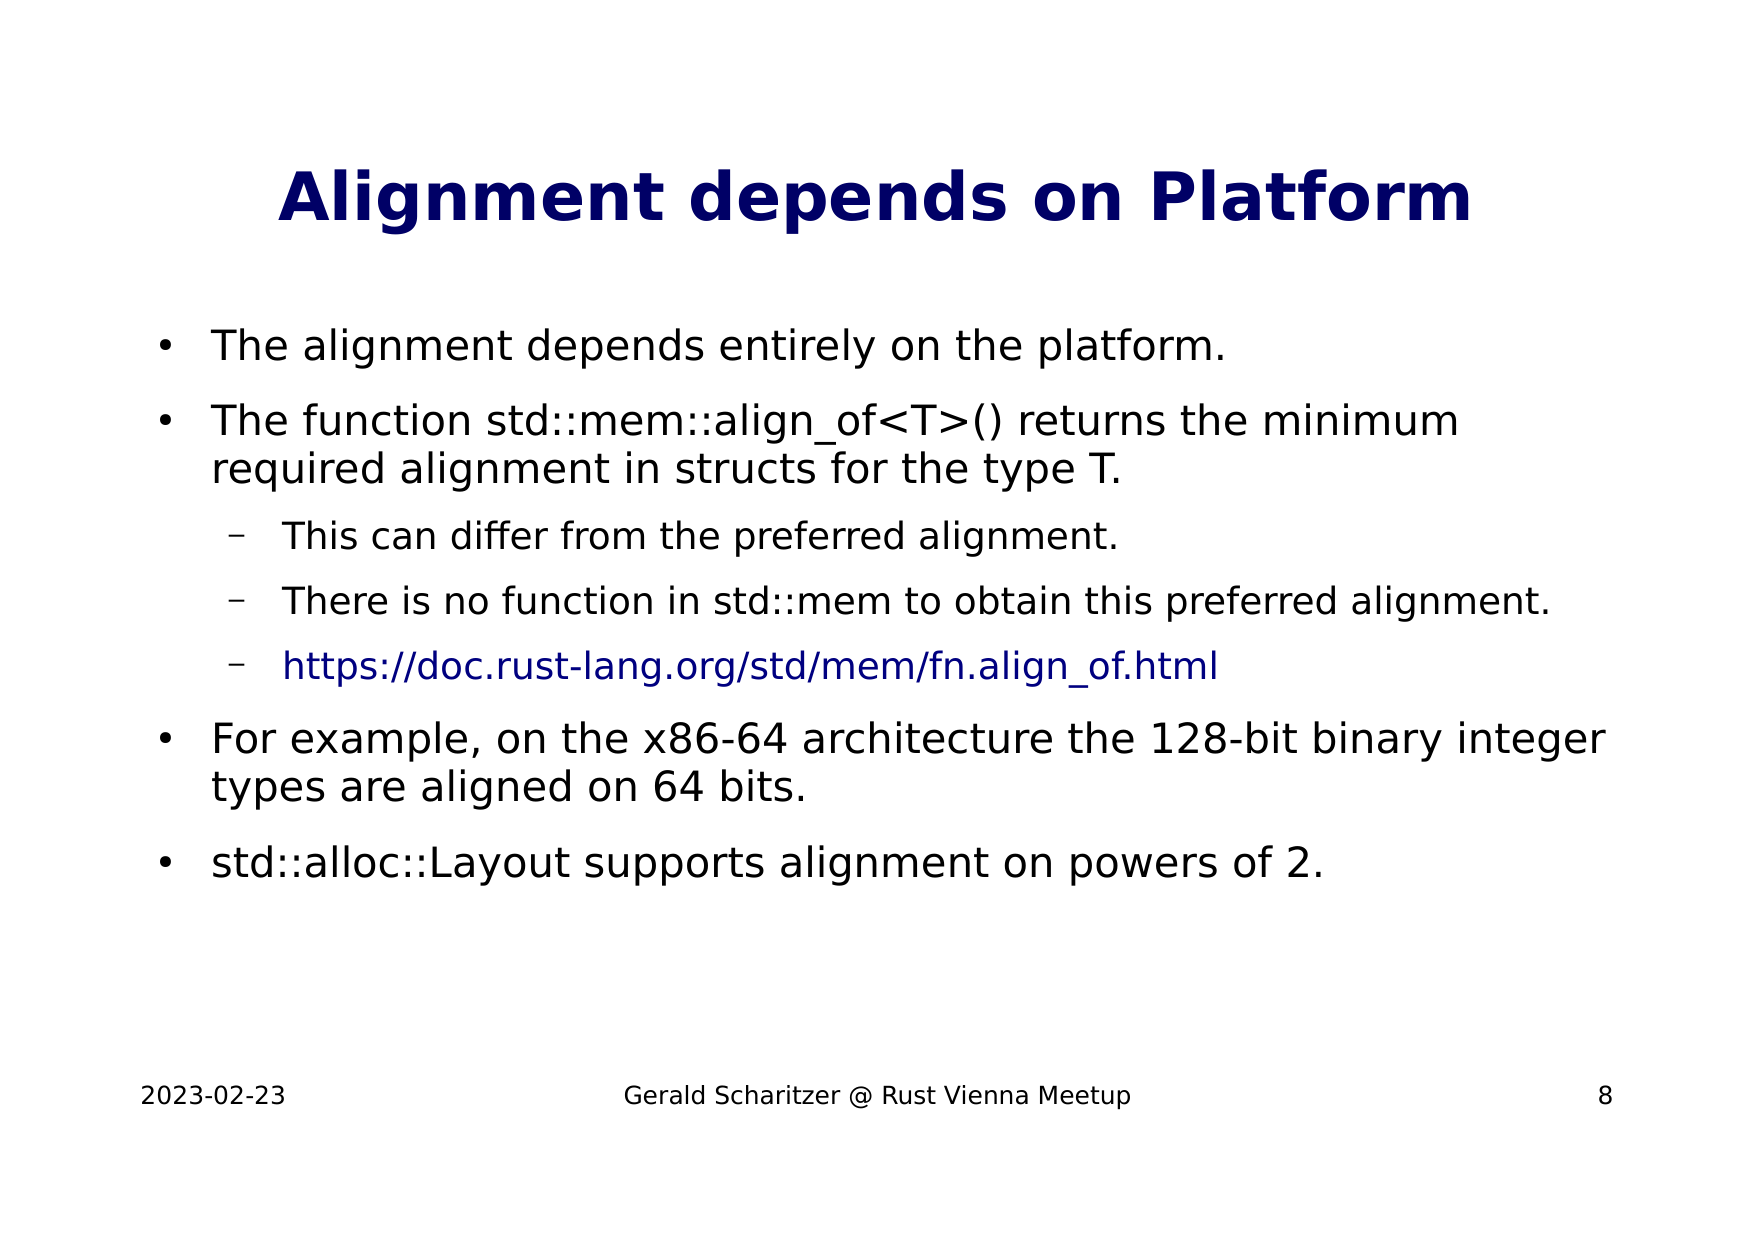

# Alignment depends on Platform
The alignment depends entirely on the platform.
The function std::mem::align_of<T>() returns the minimum required alignment in structs for the type T.
This can differ from the preferred alignment.
There is no function in std::mem to obtain this preferred alignment.
https://doc.rust-lang.org/std/mem/fn.align_of.html
For example, on the x86-64 architecture the 128-bit binary integer types are aligned on 64 bits.
std::alloc::Layout supports alignment on powers of 2.
2023-02-23
Gerald Scharitzer @ Rust Vienna Meetup
8